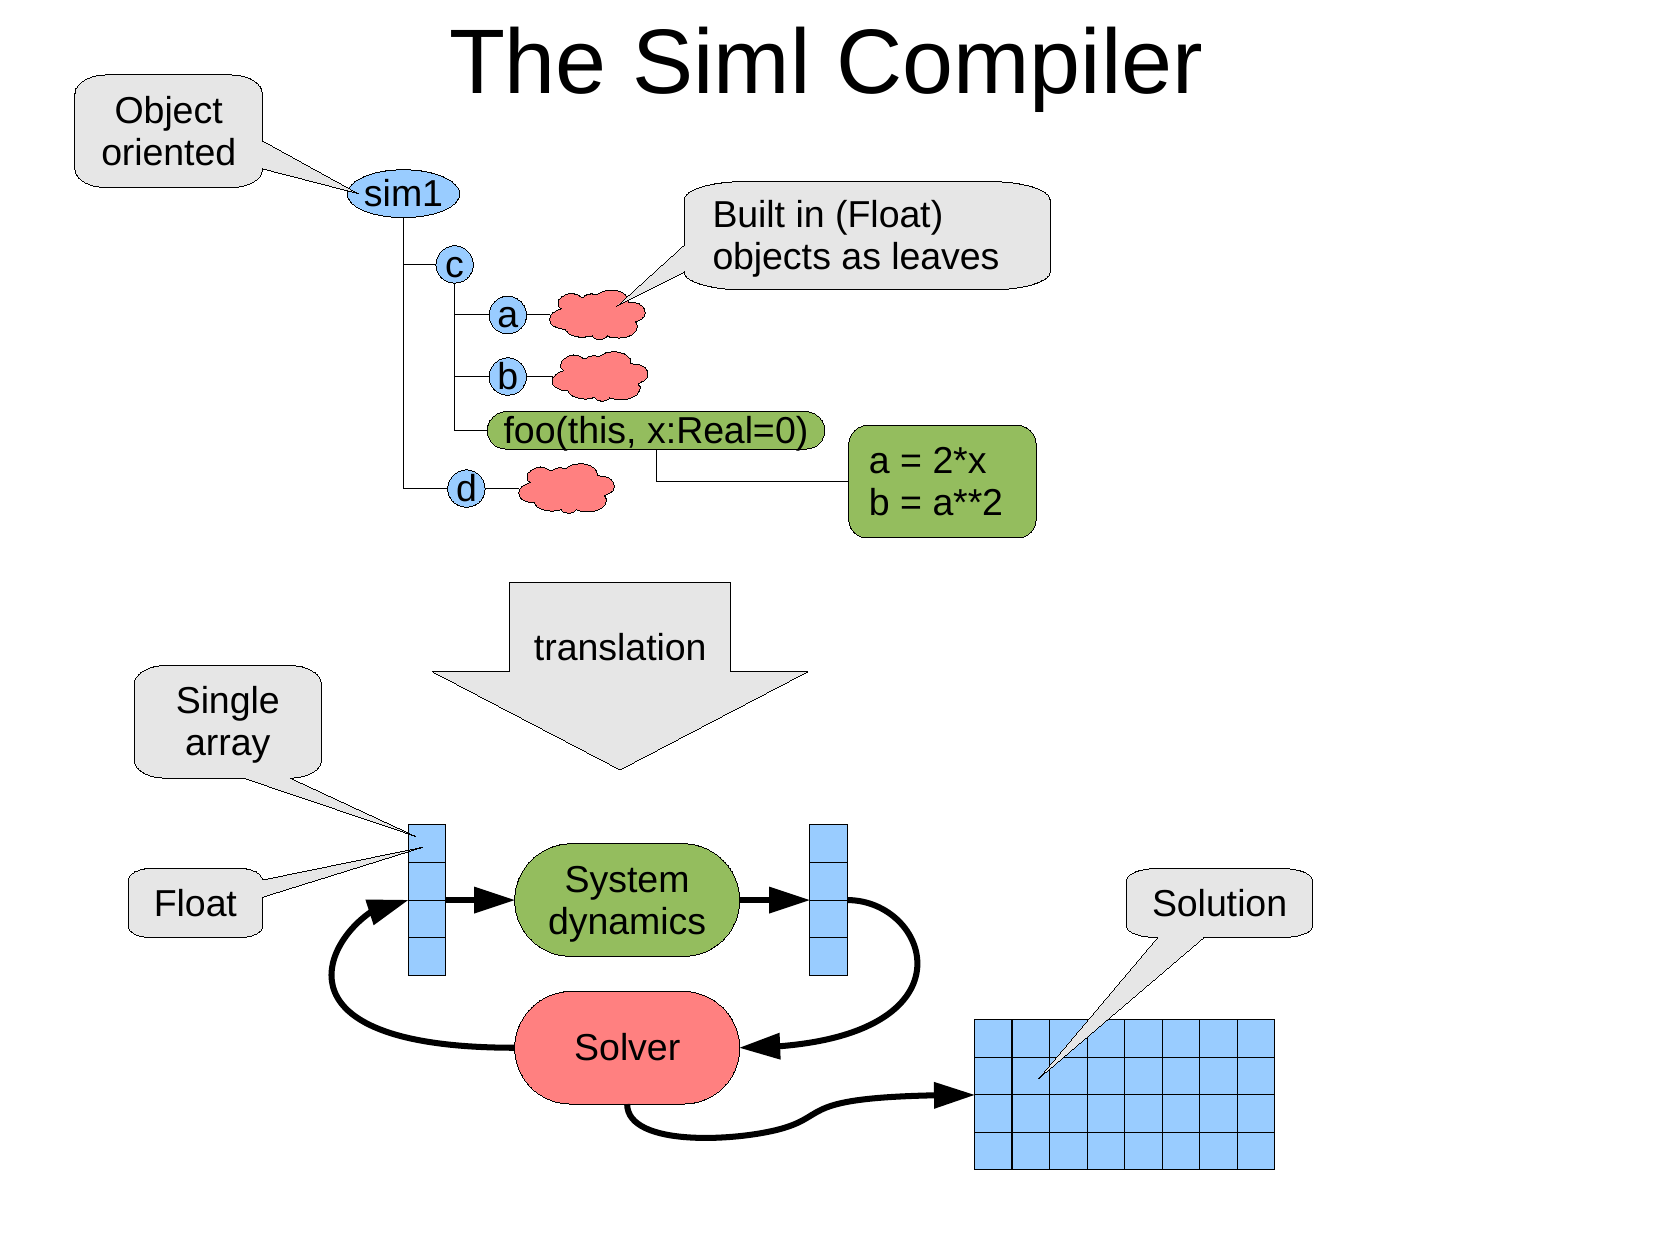

# The Siml Compiler
Object oriented
sim1
c
a
b
foo(this, x:Real=0)
a = 2*x
b = a**2
d
Built in (Float) objects as leaves
translation
Single
array
System
dynamics
Solver
Float
Solution